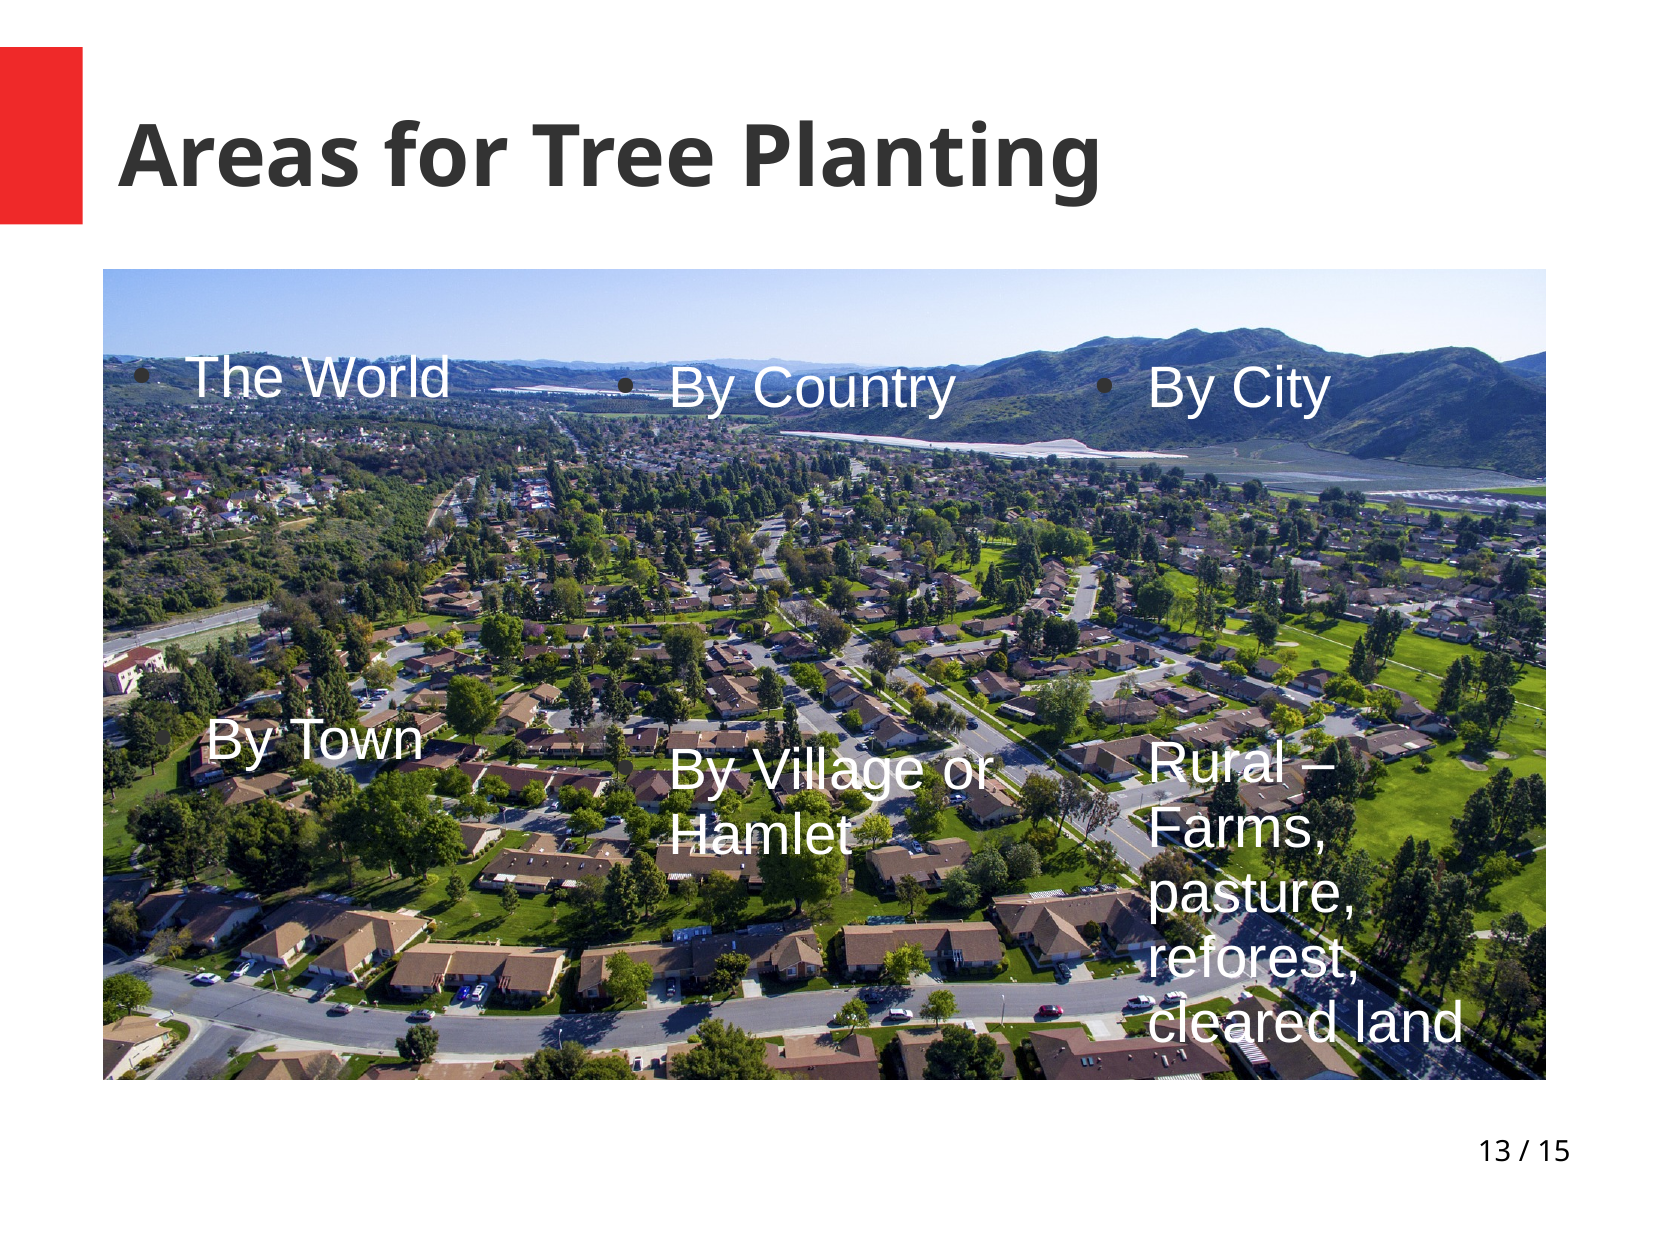

# Areas for Tree Planting
The World
By Country
By City
By Town
Rural – Farms, pasture, reforest, cleared land
By Village or Hamlet
13